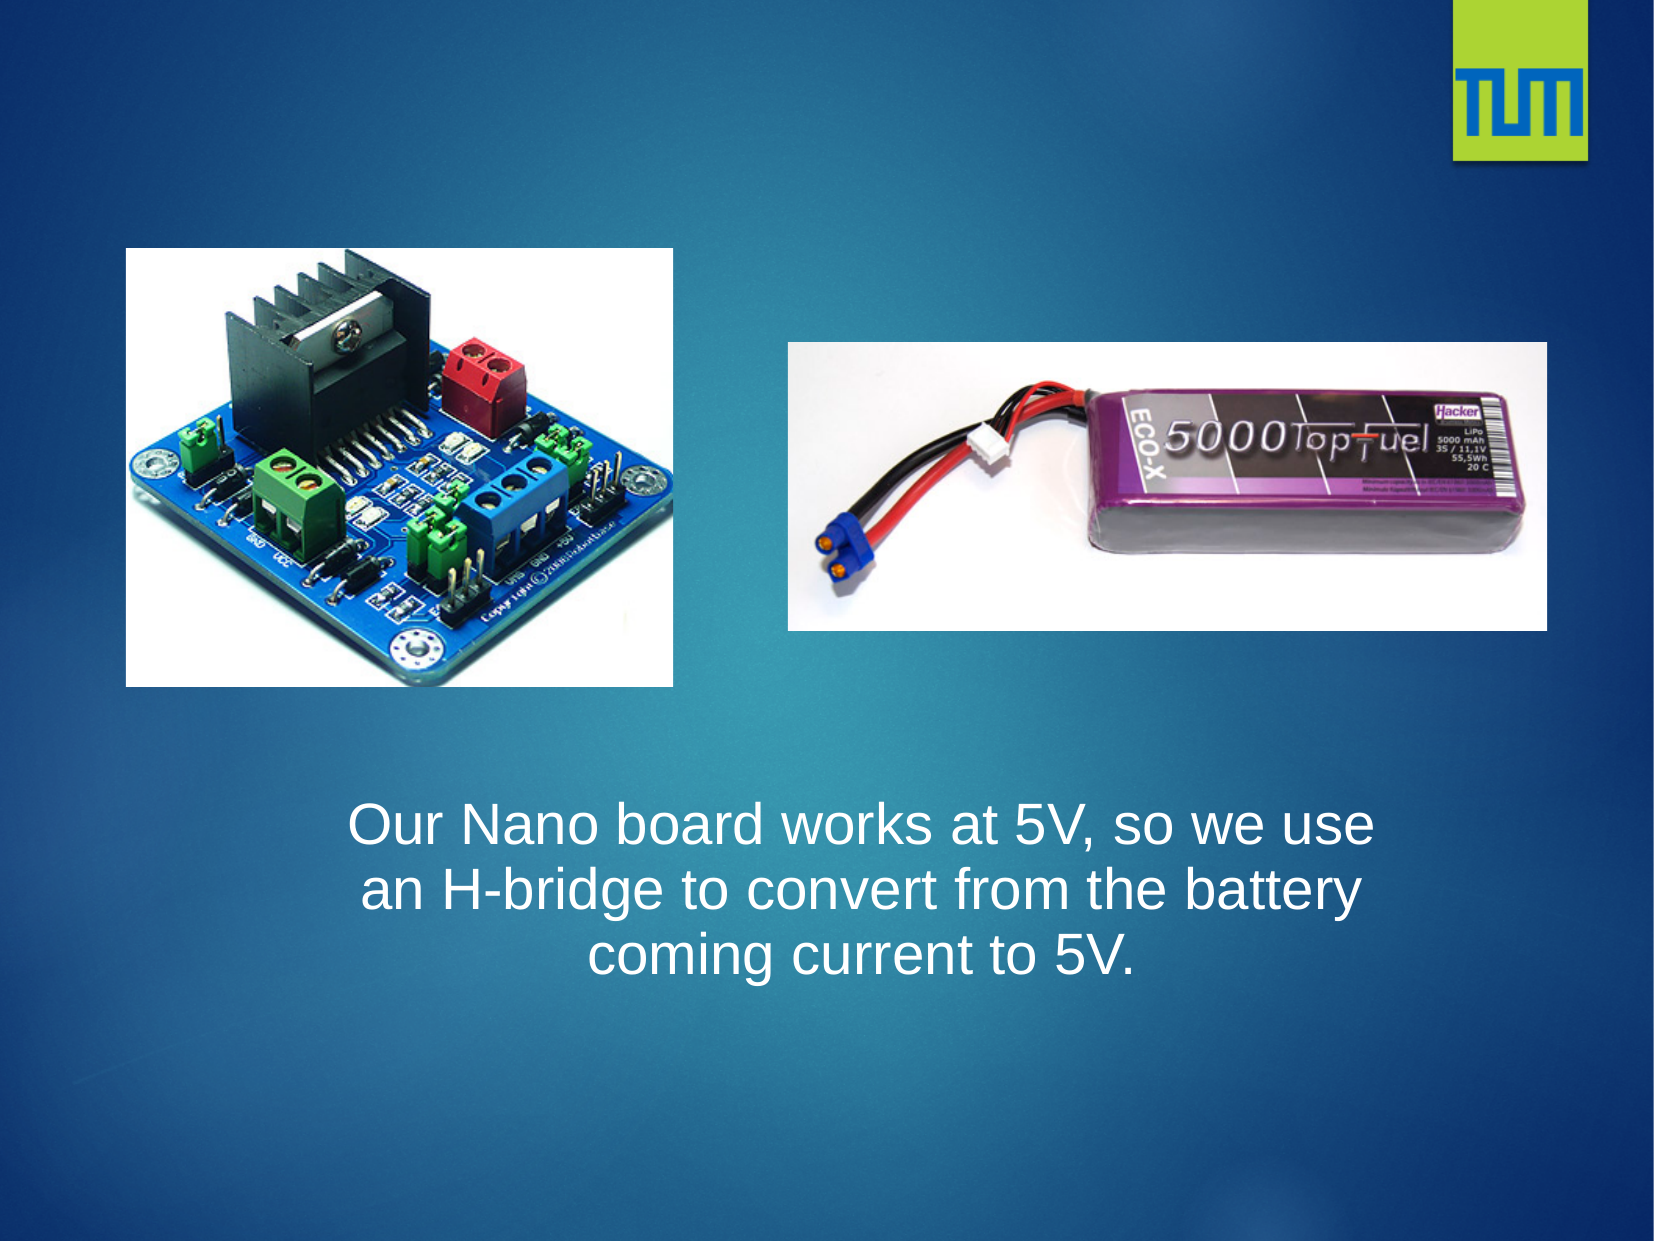

# Our Nano board works at 5V, so we use an H-bridge to convert from the battery coming current to 5V.